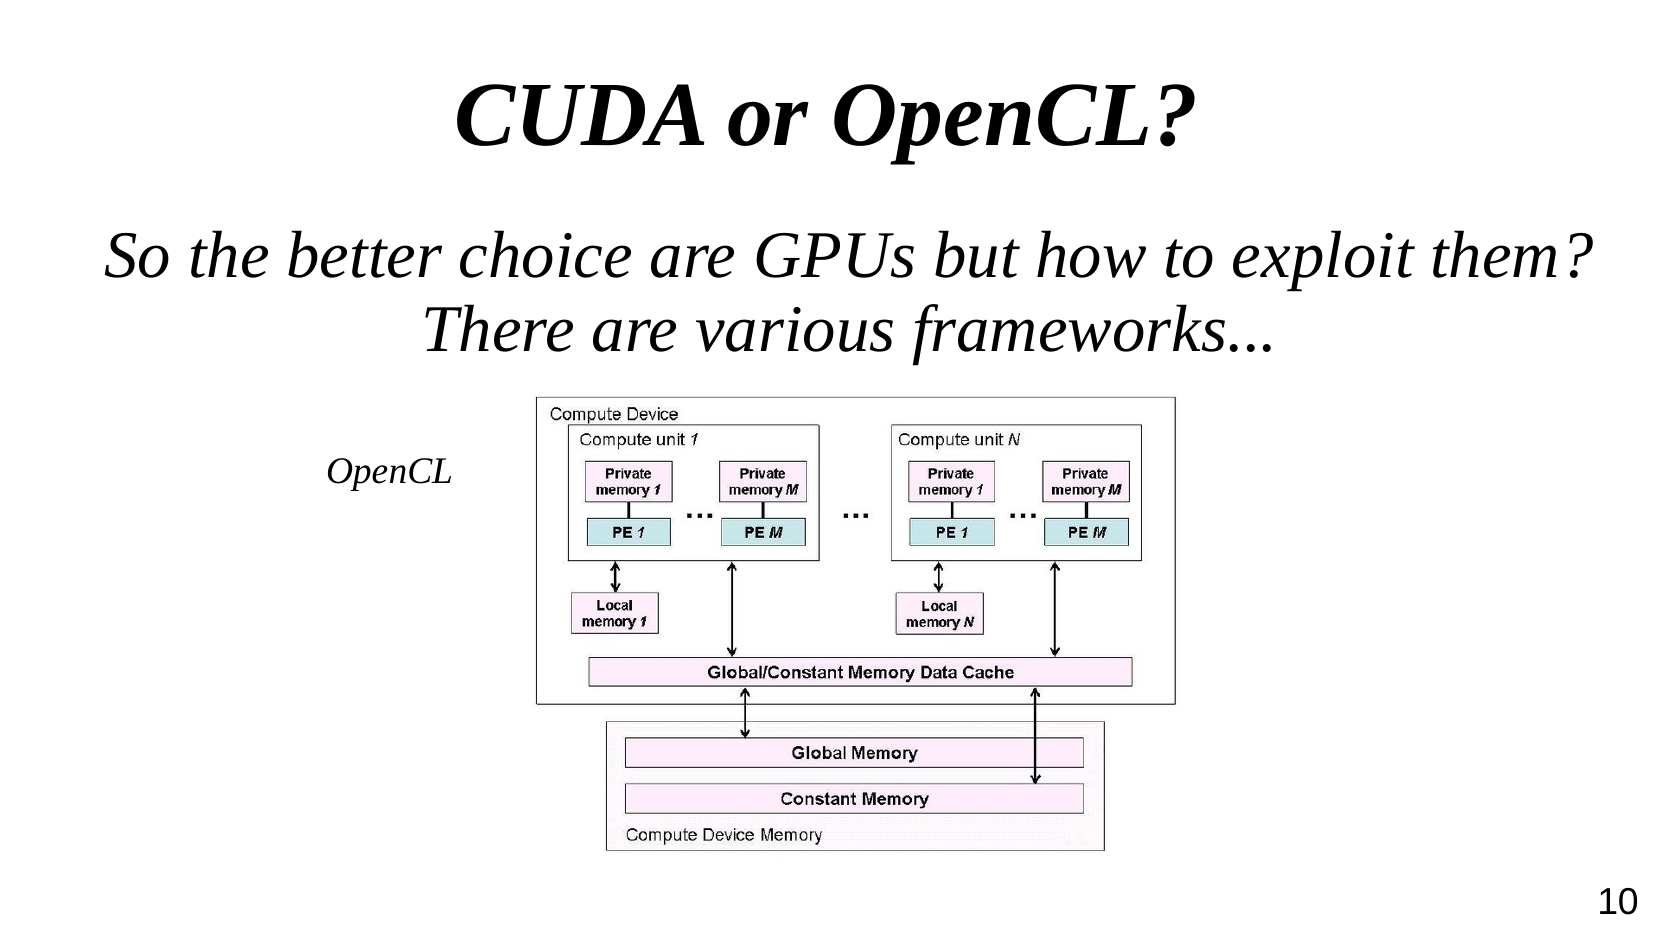

CUDA or OpenCL?
# So the better choice are GPUs but how to exploit them? There are various frameworks...
OpenCL
10